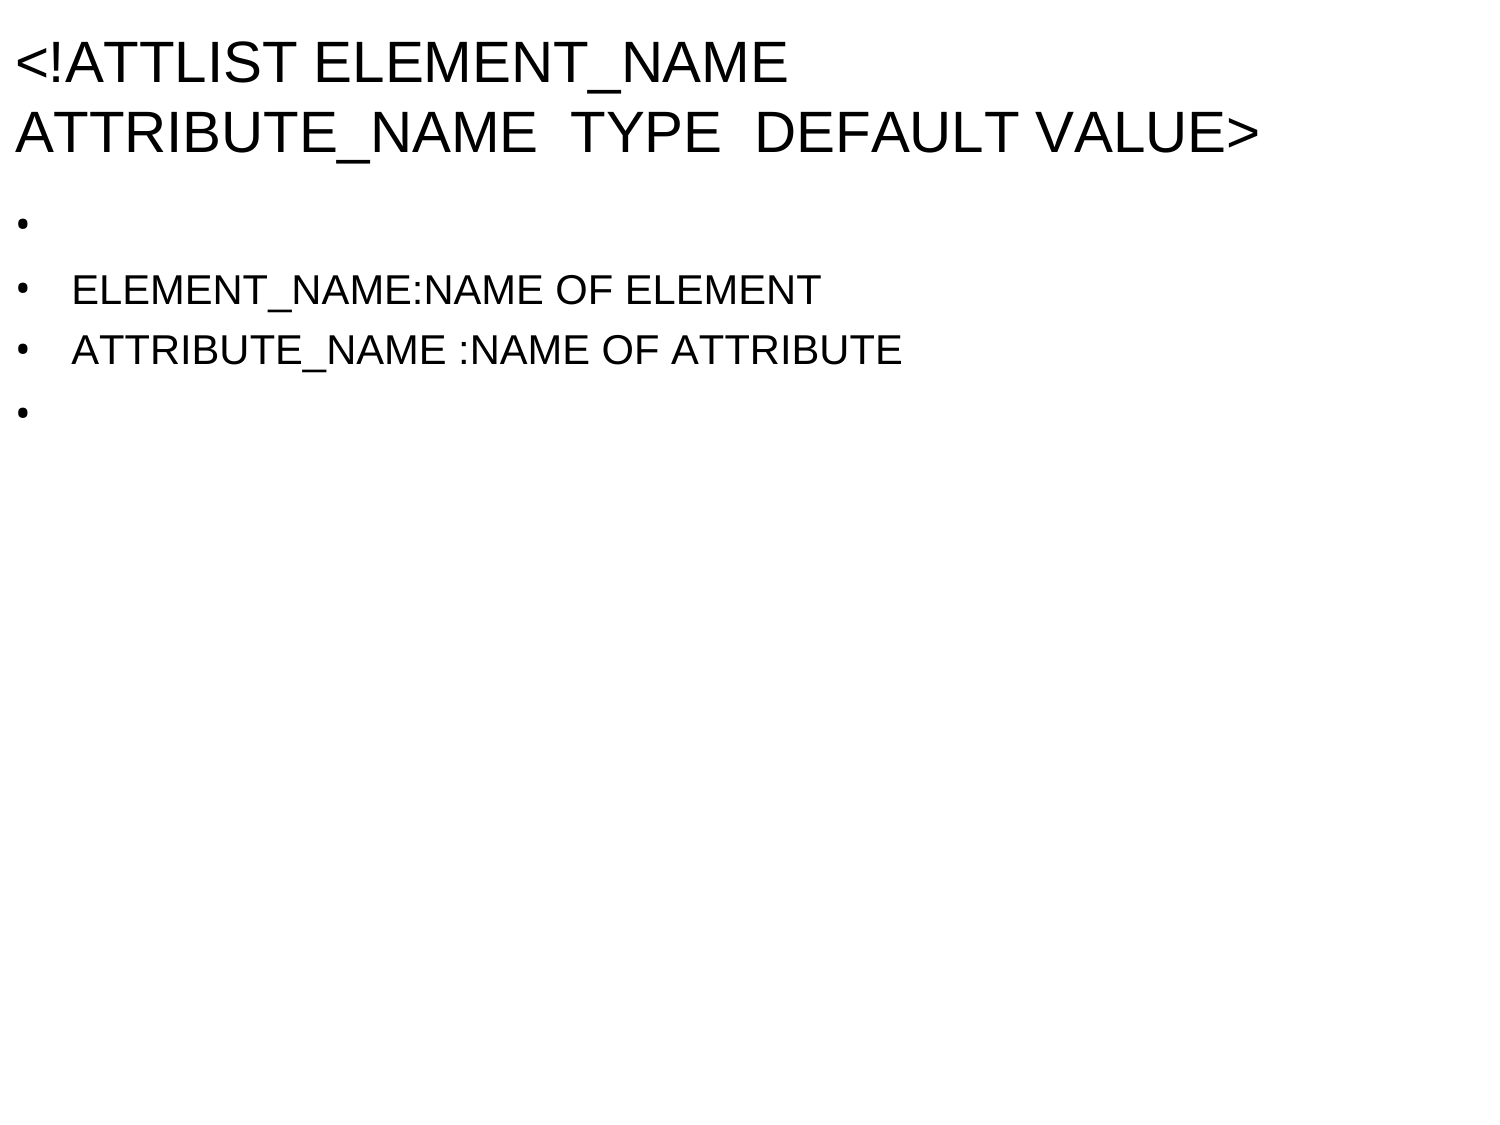

# <!ATTLIST ELEMENT_NAME ATTRIBUTE_NAME TYPE DEFAULT VALUE>
ELEMENT_NAME:NAME OF ELEMENT
ATTRIBUTE_NAME :NAME OF ATTRIBUTE